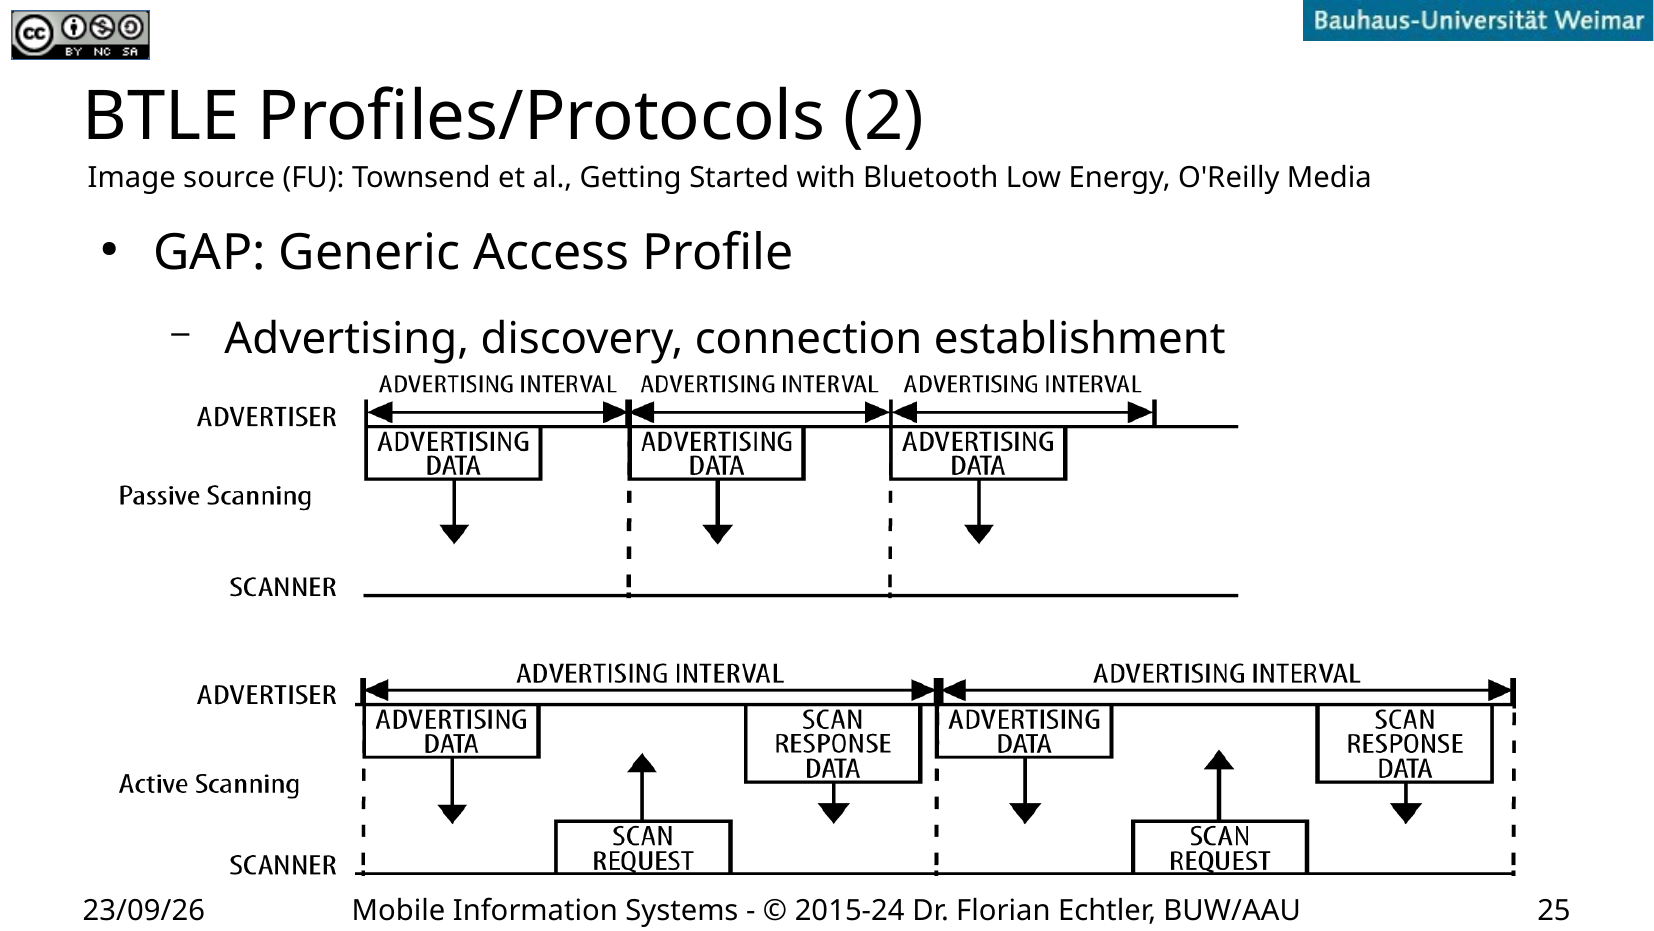

# BTLE Profiles/Protocols (2)
Image source (FU): Townsend et al., Getting Started with Bluetooth Low Energy, O'Reilly Media
GAP: Generic Access Profile
Advertising, discovery, connection establishment
Mobile Information Systems - © 2015-24 Dr. Florian Echtler, BUW/AAU
25